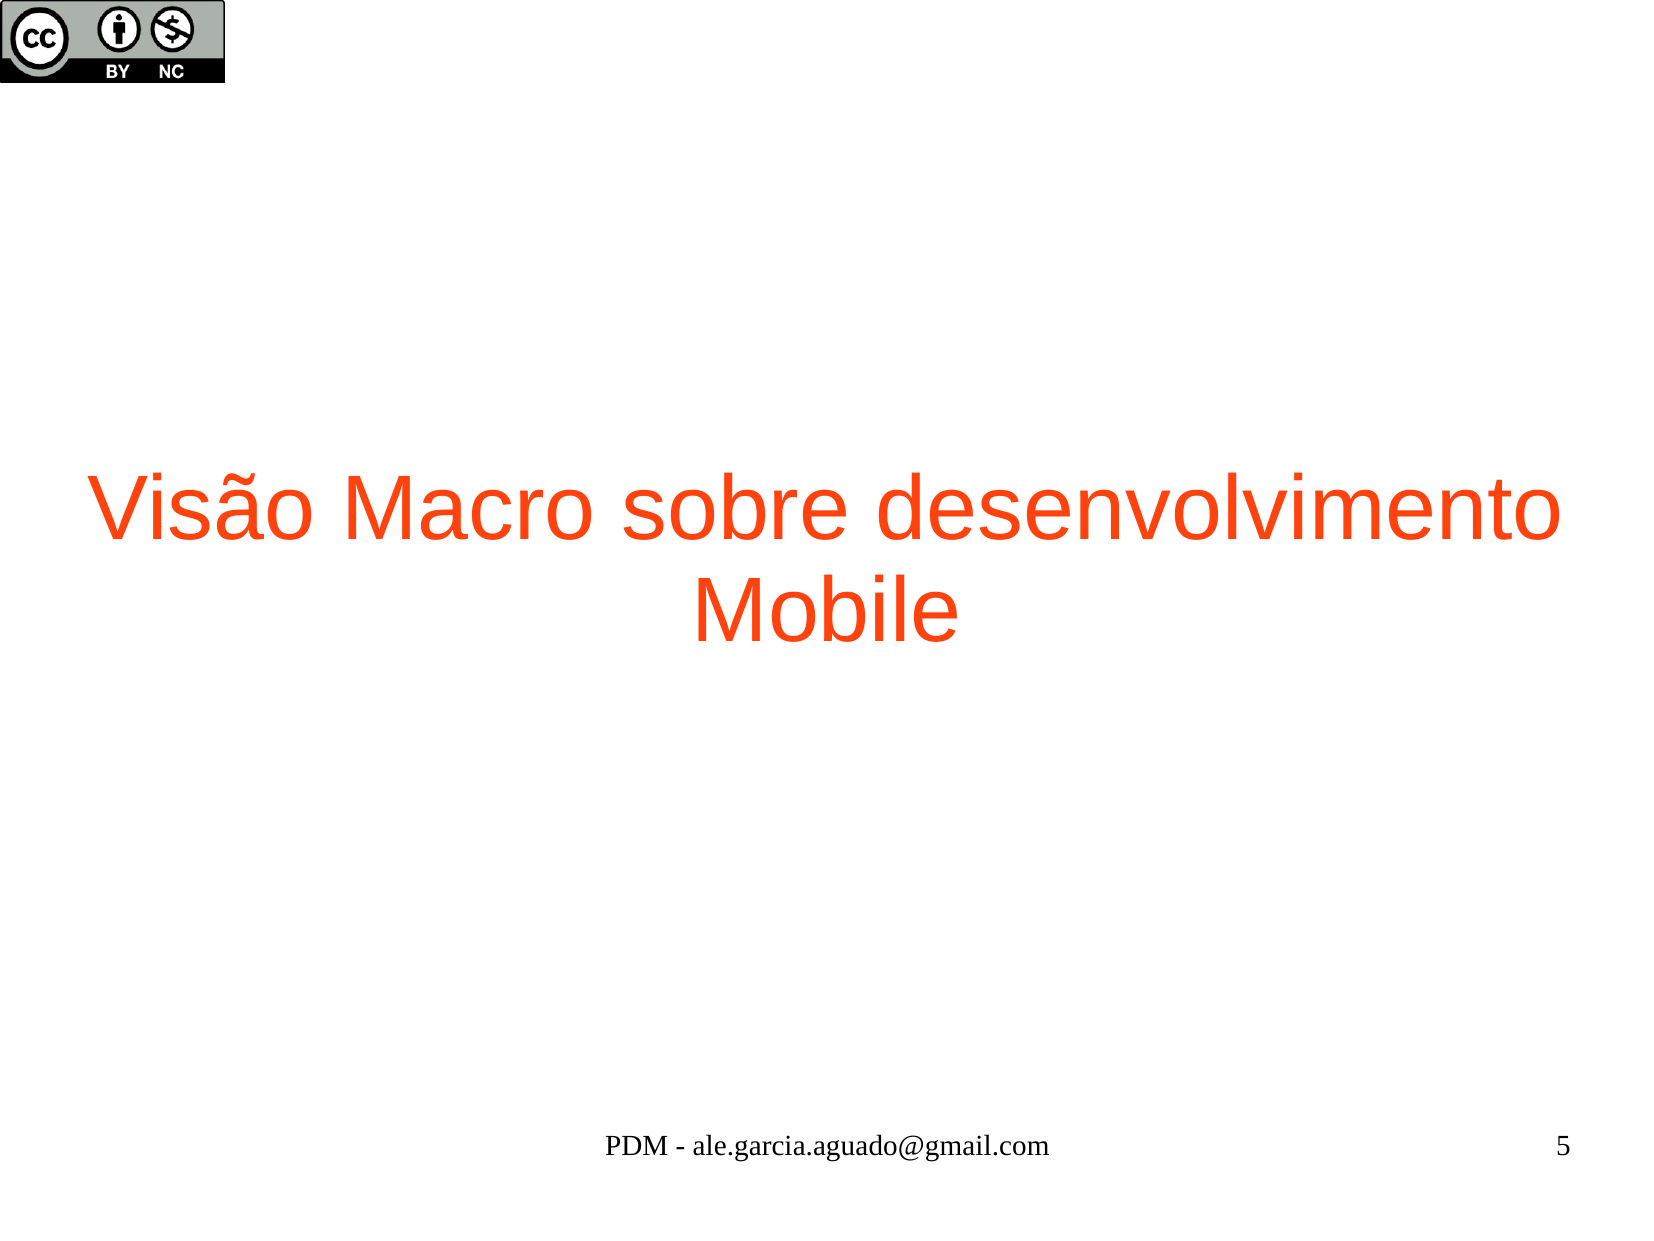

# Visão Macro sobre desenvolvimento Mobile
PDM - ale.garcia.aguado@gmail.com
5